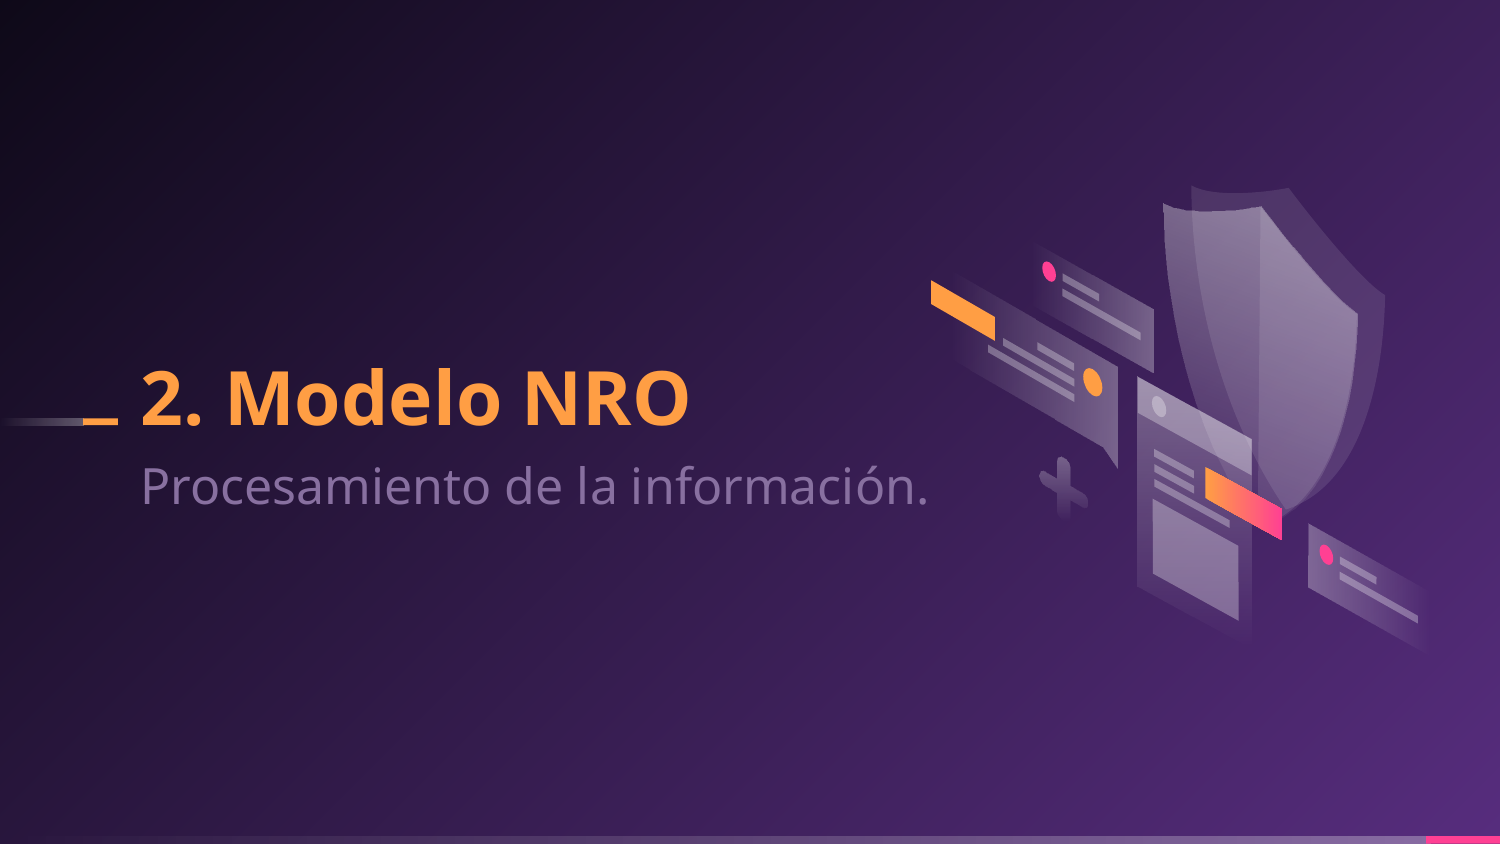

# 2. Modelo NRO
Procesamiento de la información.